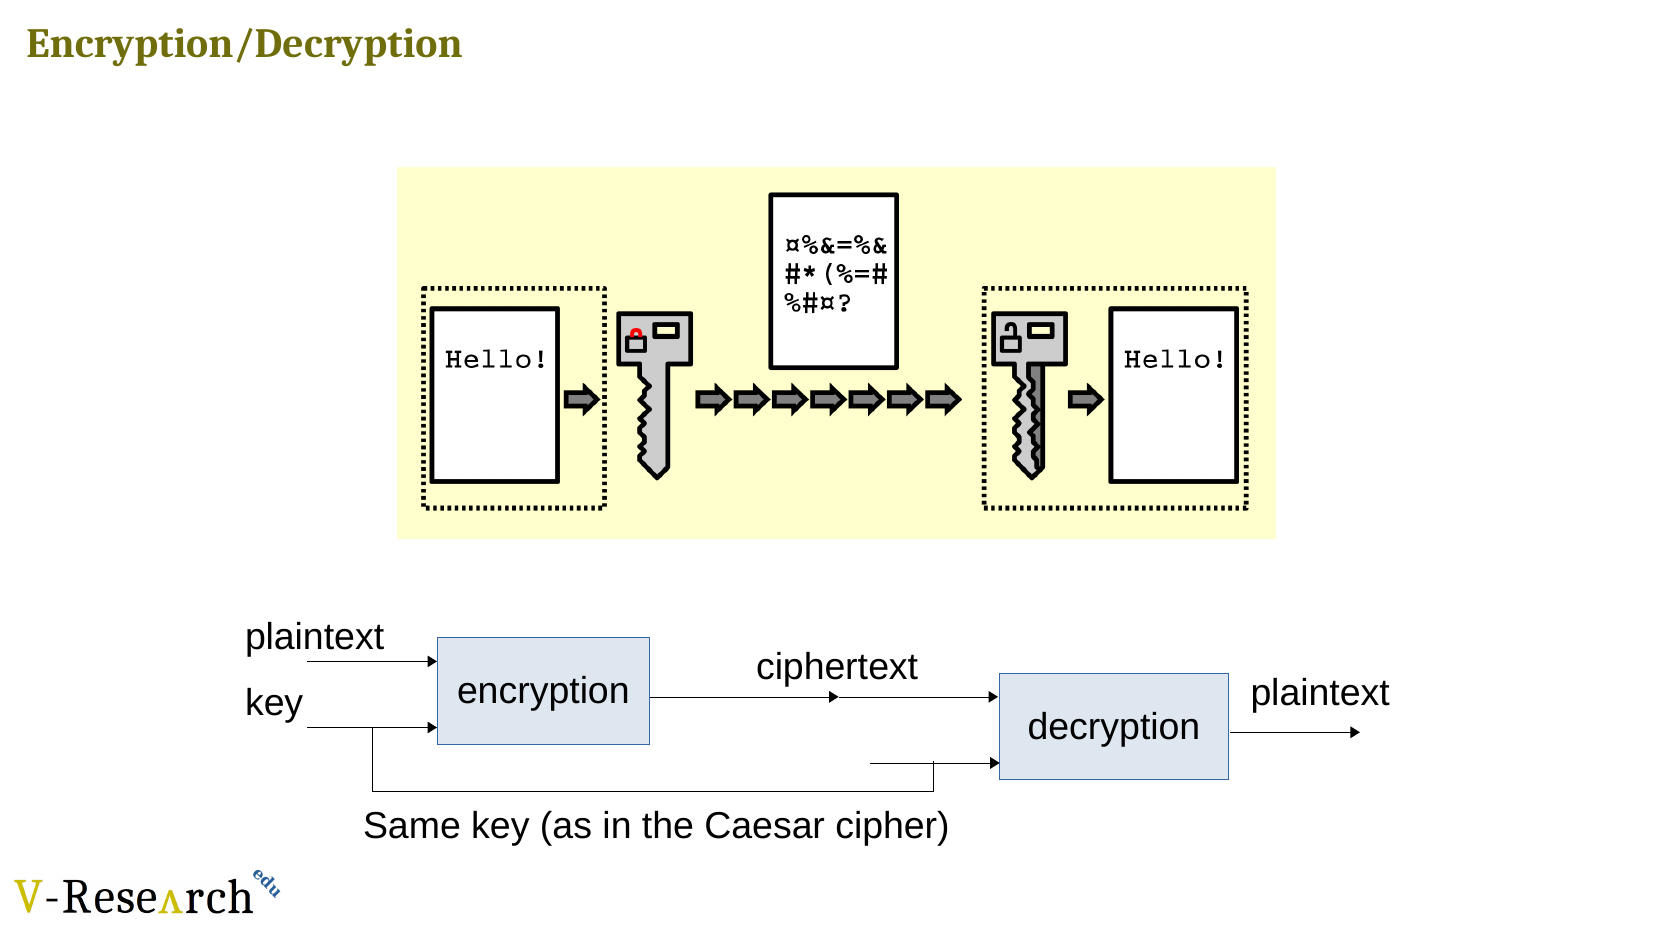

Encryption/Decryption
plaintext
encryption
ciphertext
plaintext
decryption
key
Same key (as in the Caesar cipher)
edu